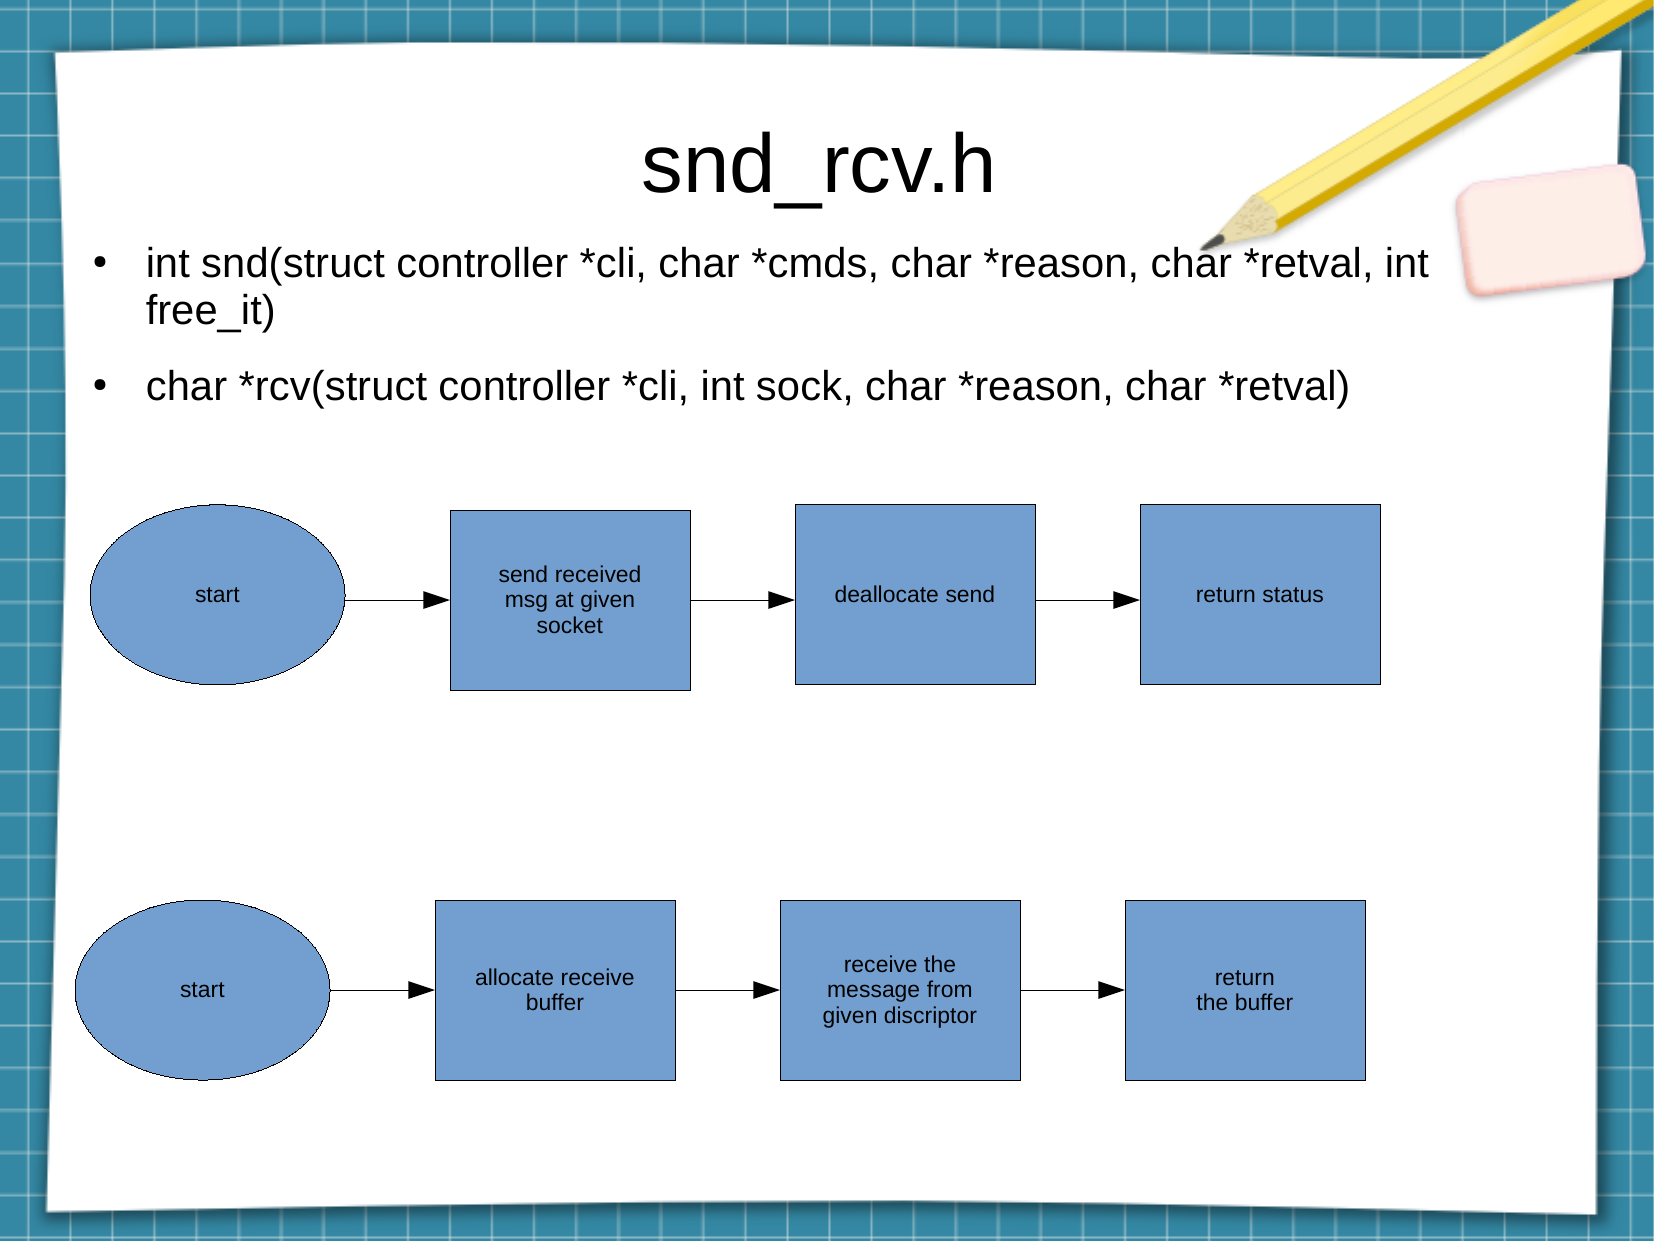

# snd_rcv.h
int snd(struct controller *cli, char *cmds, char *reason, char *retval, int free_it)
char *rcv(struct controller *cli, int sock, char *reason, char *retval)
start
deallocate send
return status
send received
msg at given
socket
start
allocate receive
buffer
receive the
message from
given discriptor
return
the buffer